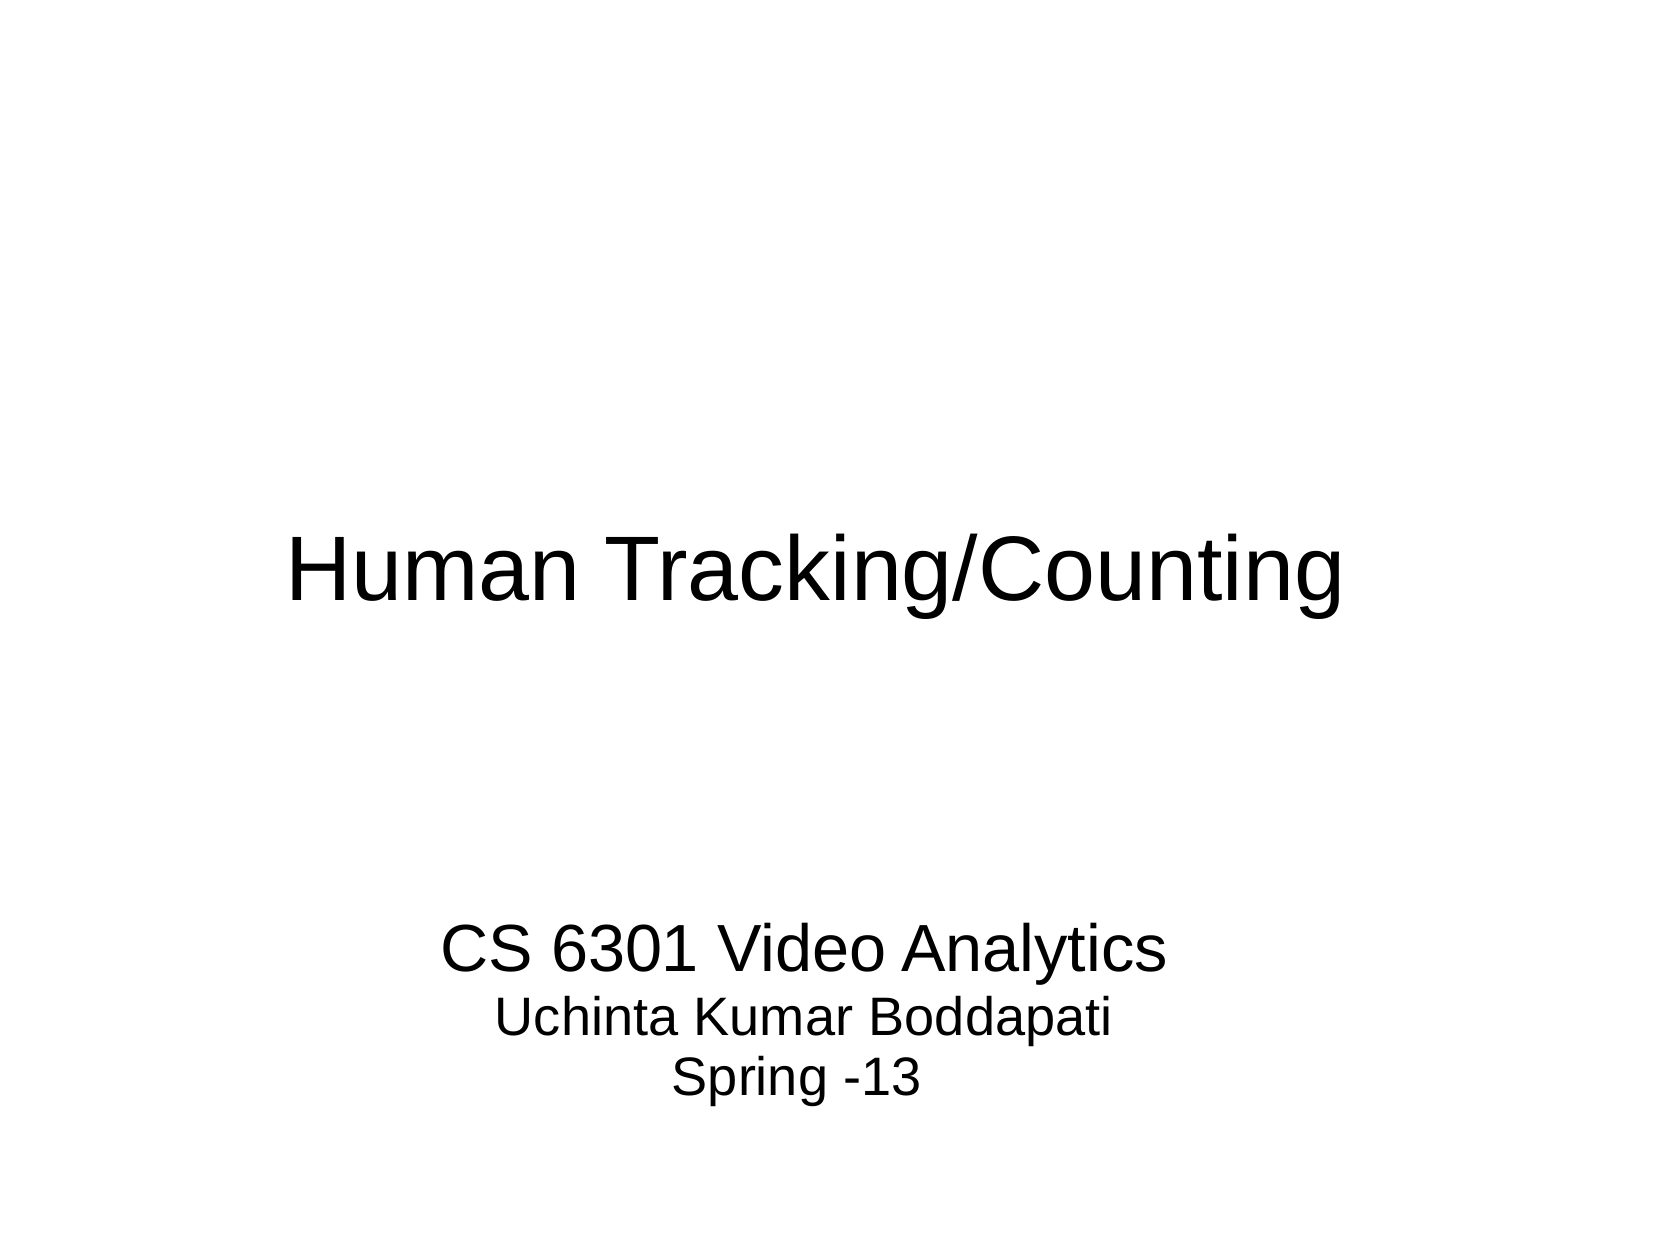

# Human Tracking/Counting
CS 6301 Video Analytics
Uchinta Kumar Boddapati
Spring -13